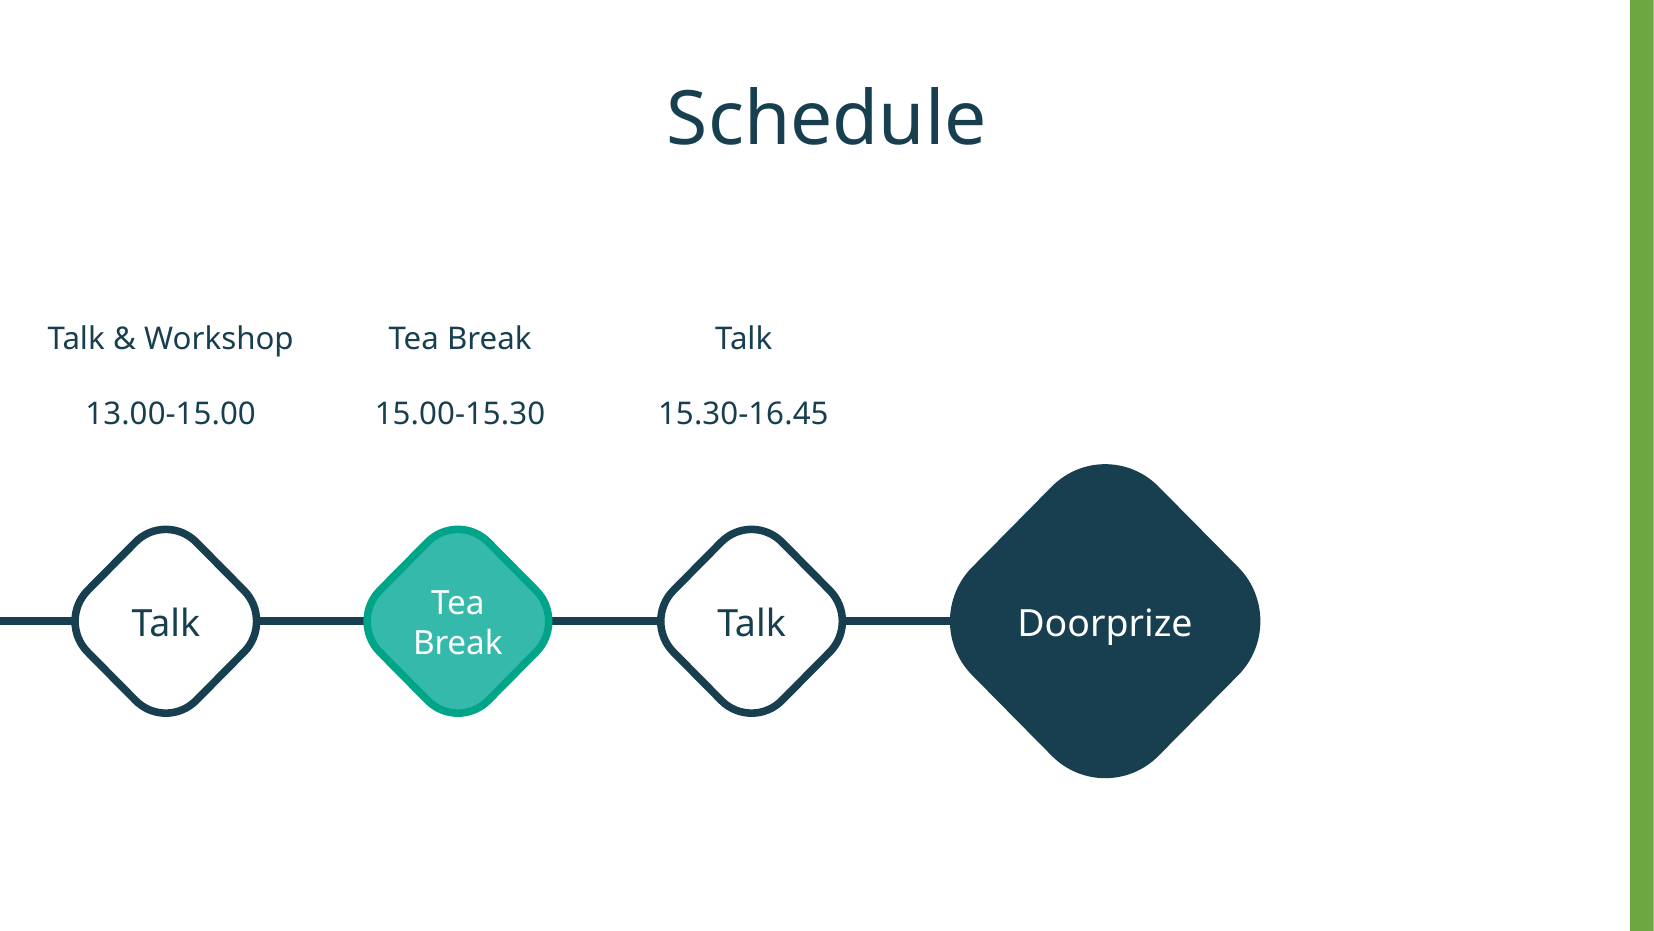

Schedule
Talk & Workshop
13.00-15.00
Tea Break
15.00-15.30
Talk
15.30-16.45
Doorprize
Talk
Tea
Break
Talk